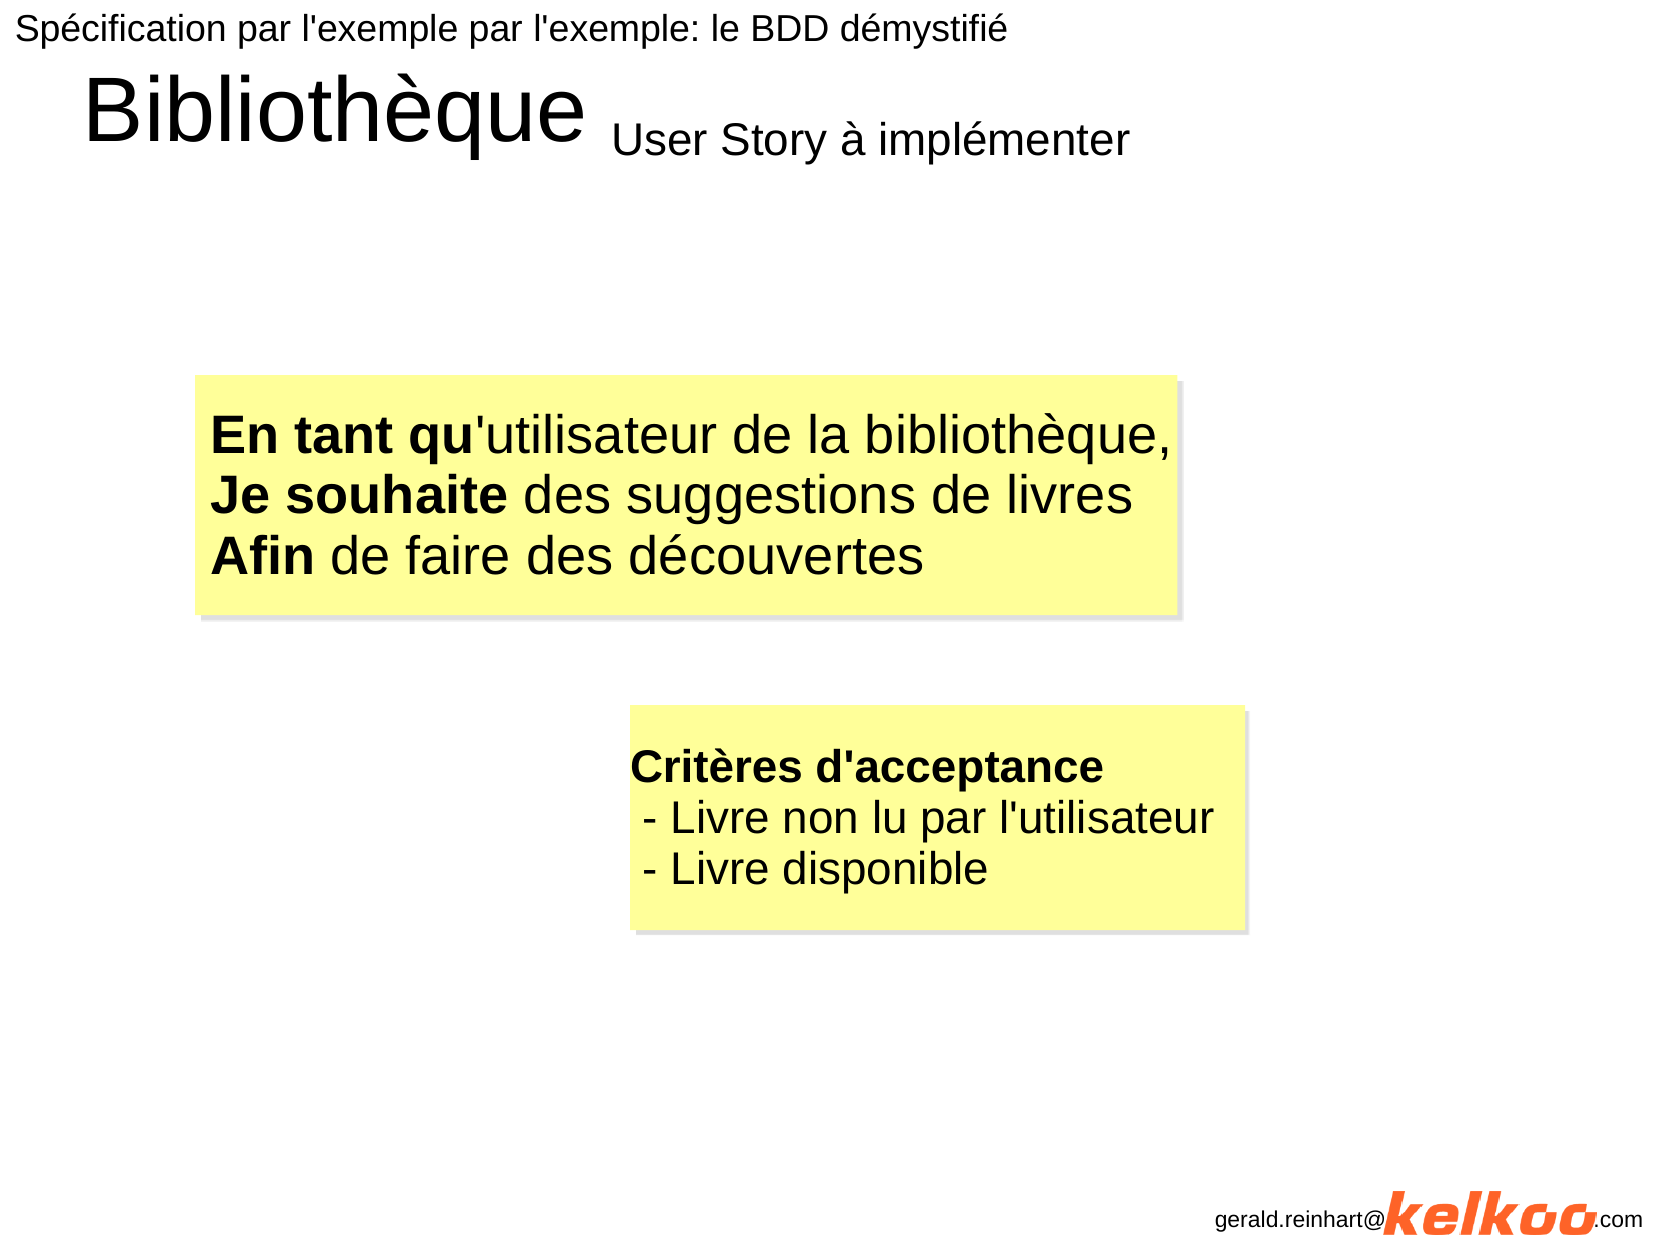

Spécification par l'exemple par l'exemple: le BDD démystifié
Bibliothèque
User Story à implémenter
# En tant qu'utilisateur de la bibliothèque, Je souhaite des suggestions de livres
 Afin de faire des découvertes
Critères d'acceptance
 - Livre non lu par l'utilisateur
 - Livre disponible
 gerald.reinhart@ .com